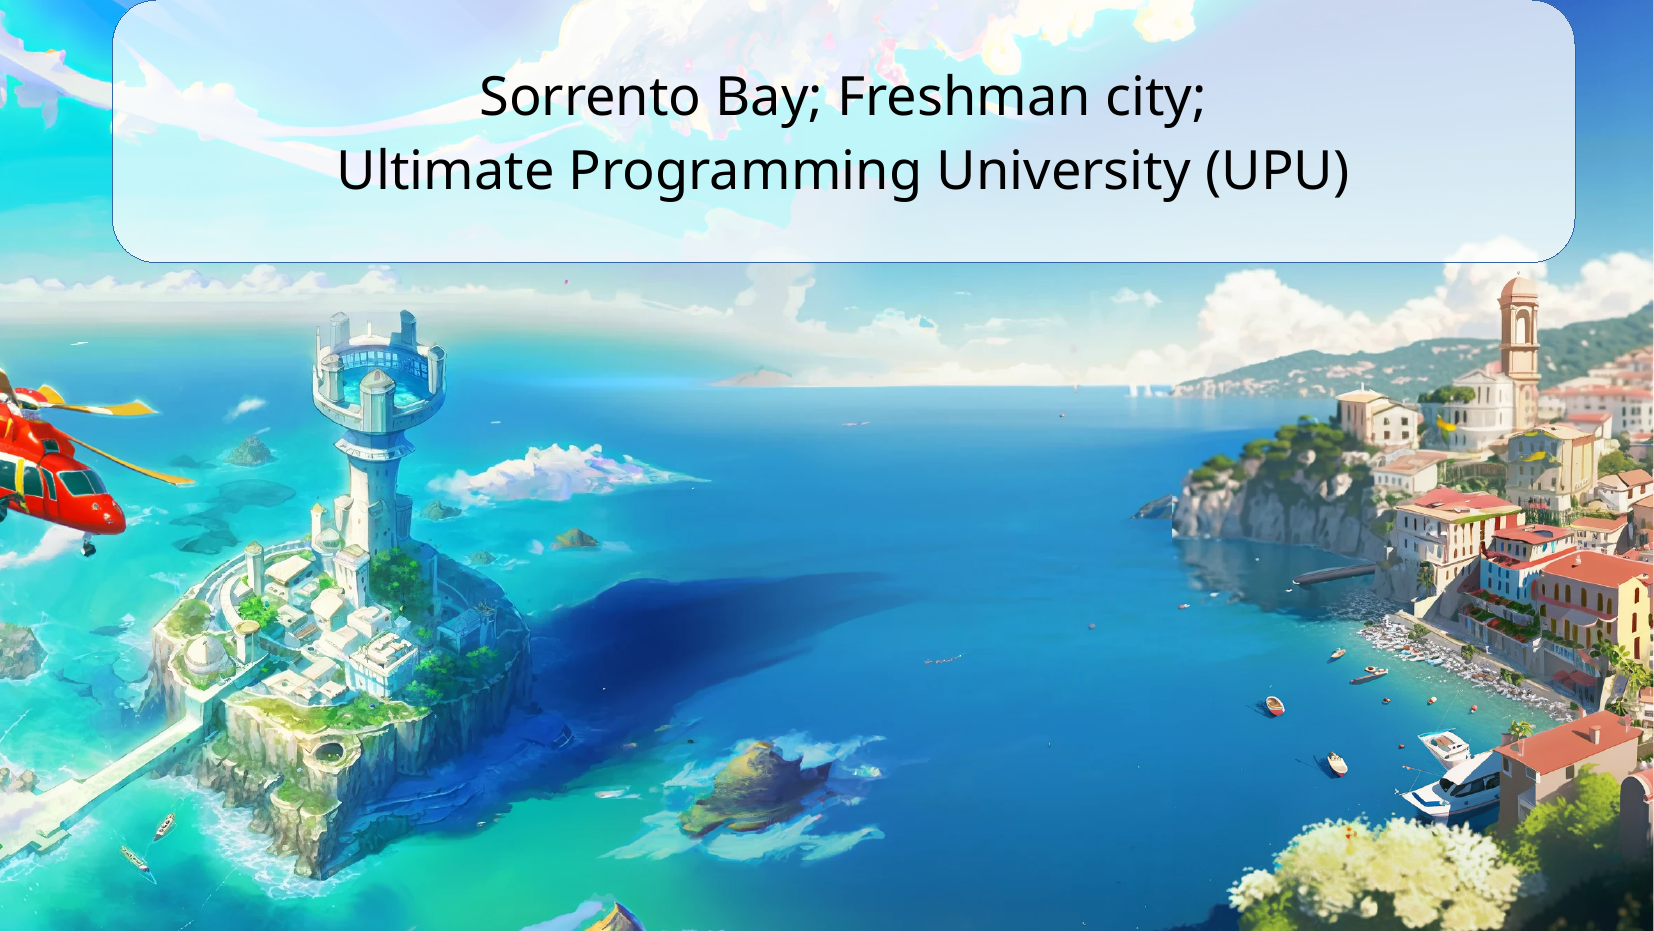

Sorrento Bay; Freshman city;
 Ultimate Programming University (UPU)